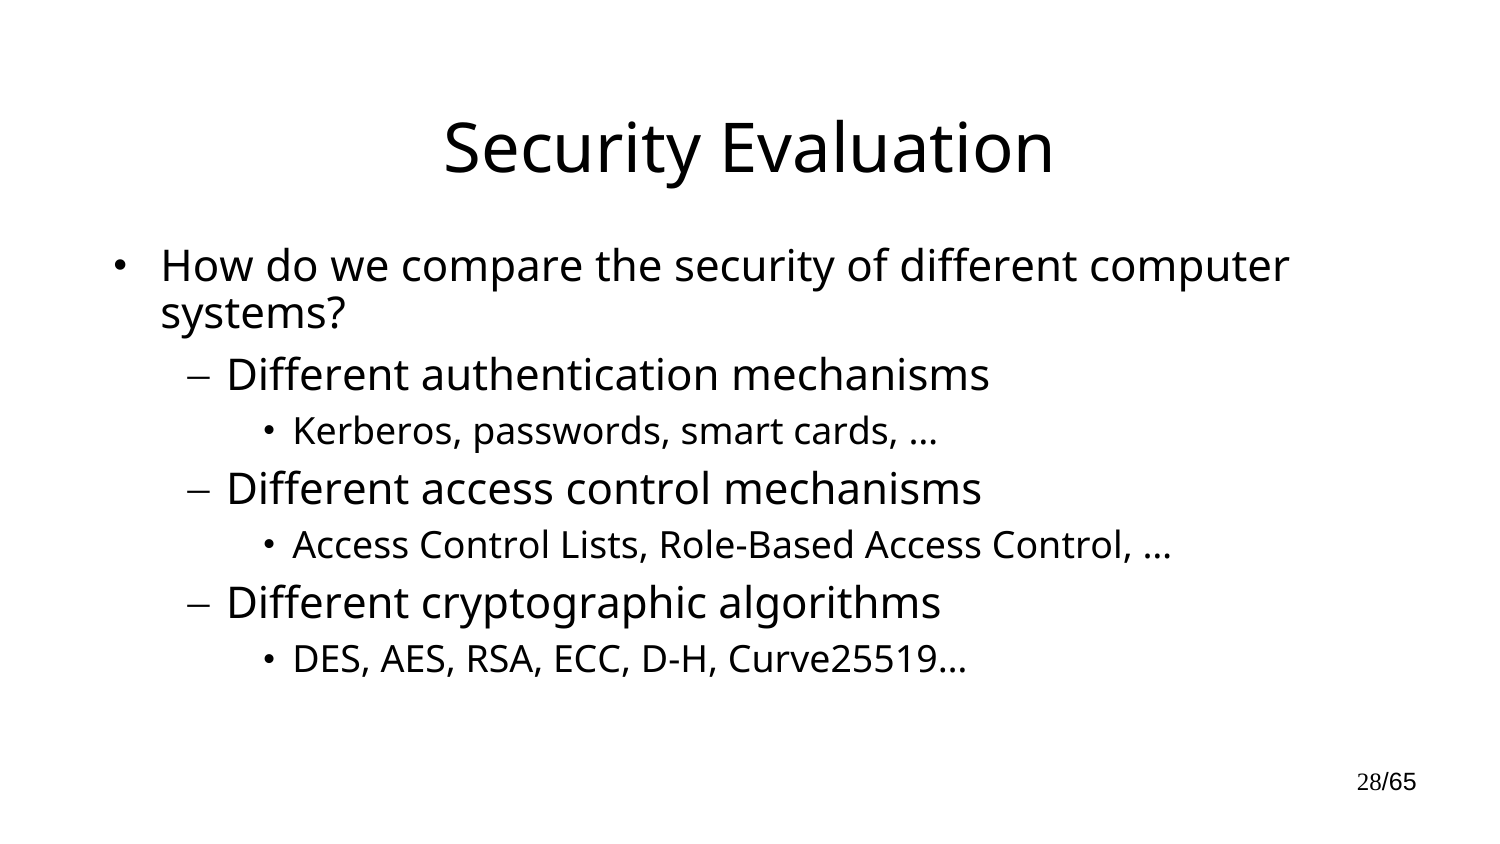

# Security Evaluation
How do we compare the security of different computer systems?
Different authentication mechanisms
Kerberos, passwords, smart cards, …
Different access control mechanisms
Access Control Lists, Role-Based Access Control, …
Different cryptographic algorithms
DES, AES, RSA, ECC, D-H, Curve25519…